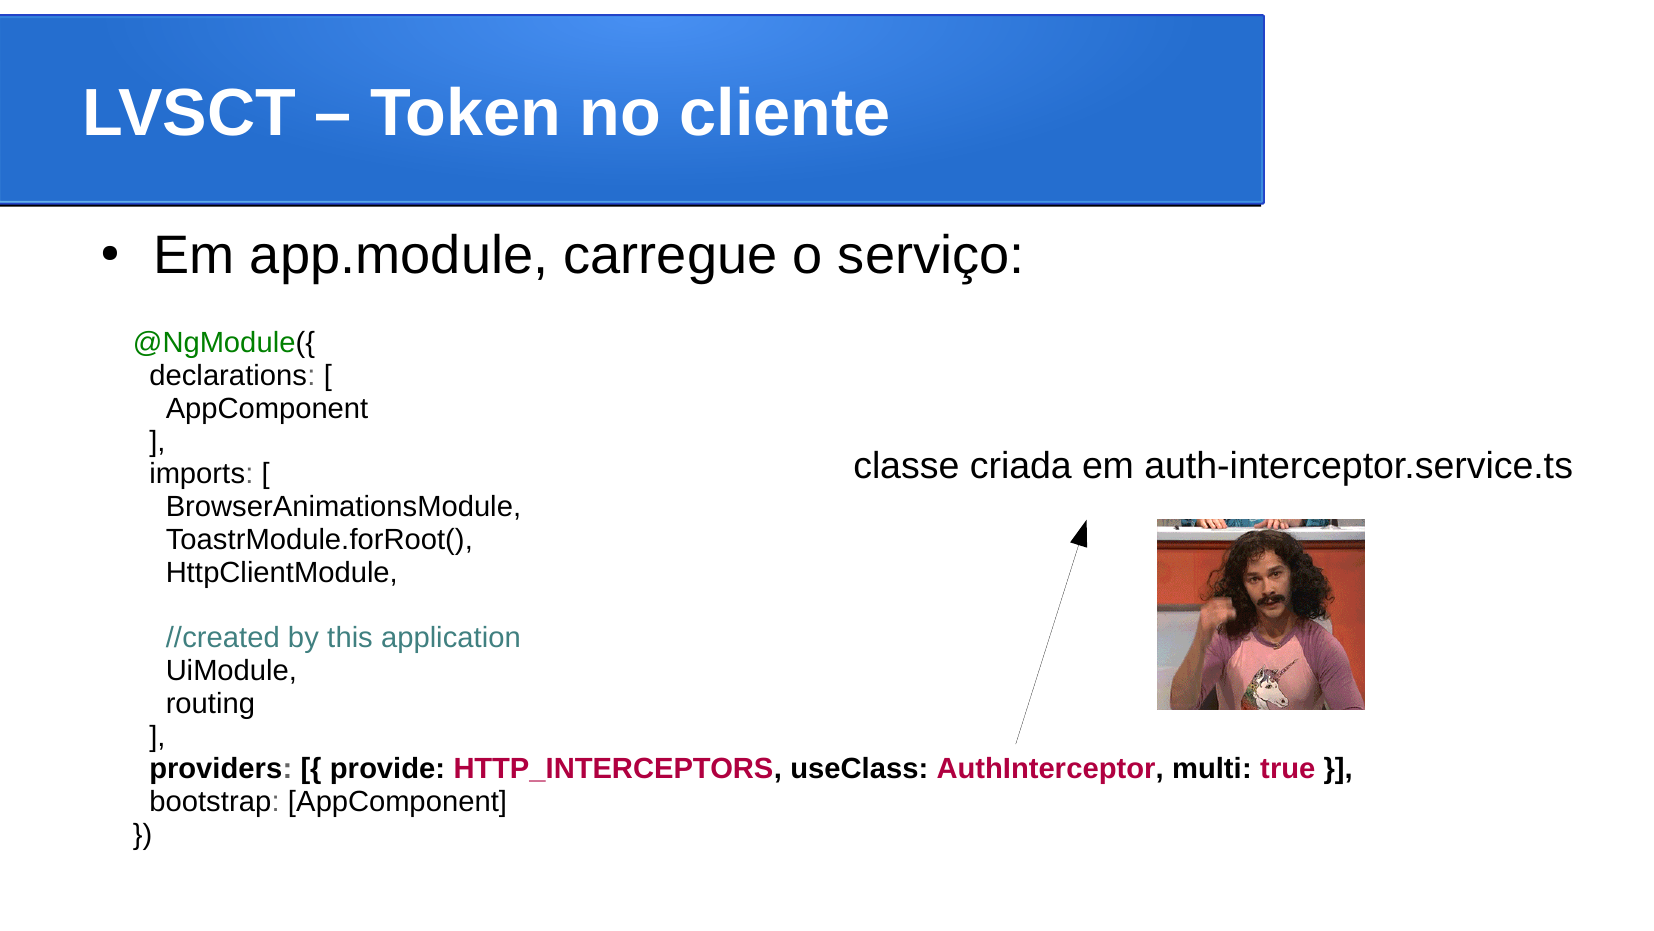

# LVSCT – Token no cliente
Em app.module, carregue o serviço:
@NgModule({
 declarations: [
 AppComponent
 ],
 imports: [
 BrowserAnimationsModule,
 ToastrModule.forRoot(),
 HttpClientModule,
 //created by this application
 UiModule,
 routing
 ],
 providers: [{ provide: HTTP_INTERCEPTORS, useClass: AuthInterceptor, multi: true }],
 bootstrap: [AppComponent]
})
classe criada em auth-interceptor.service.ts